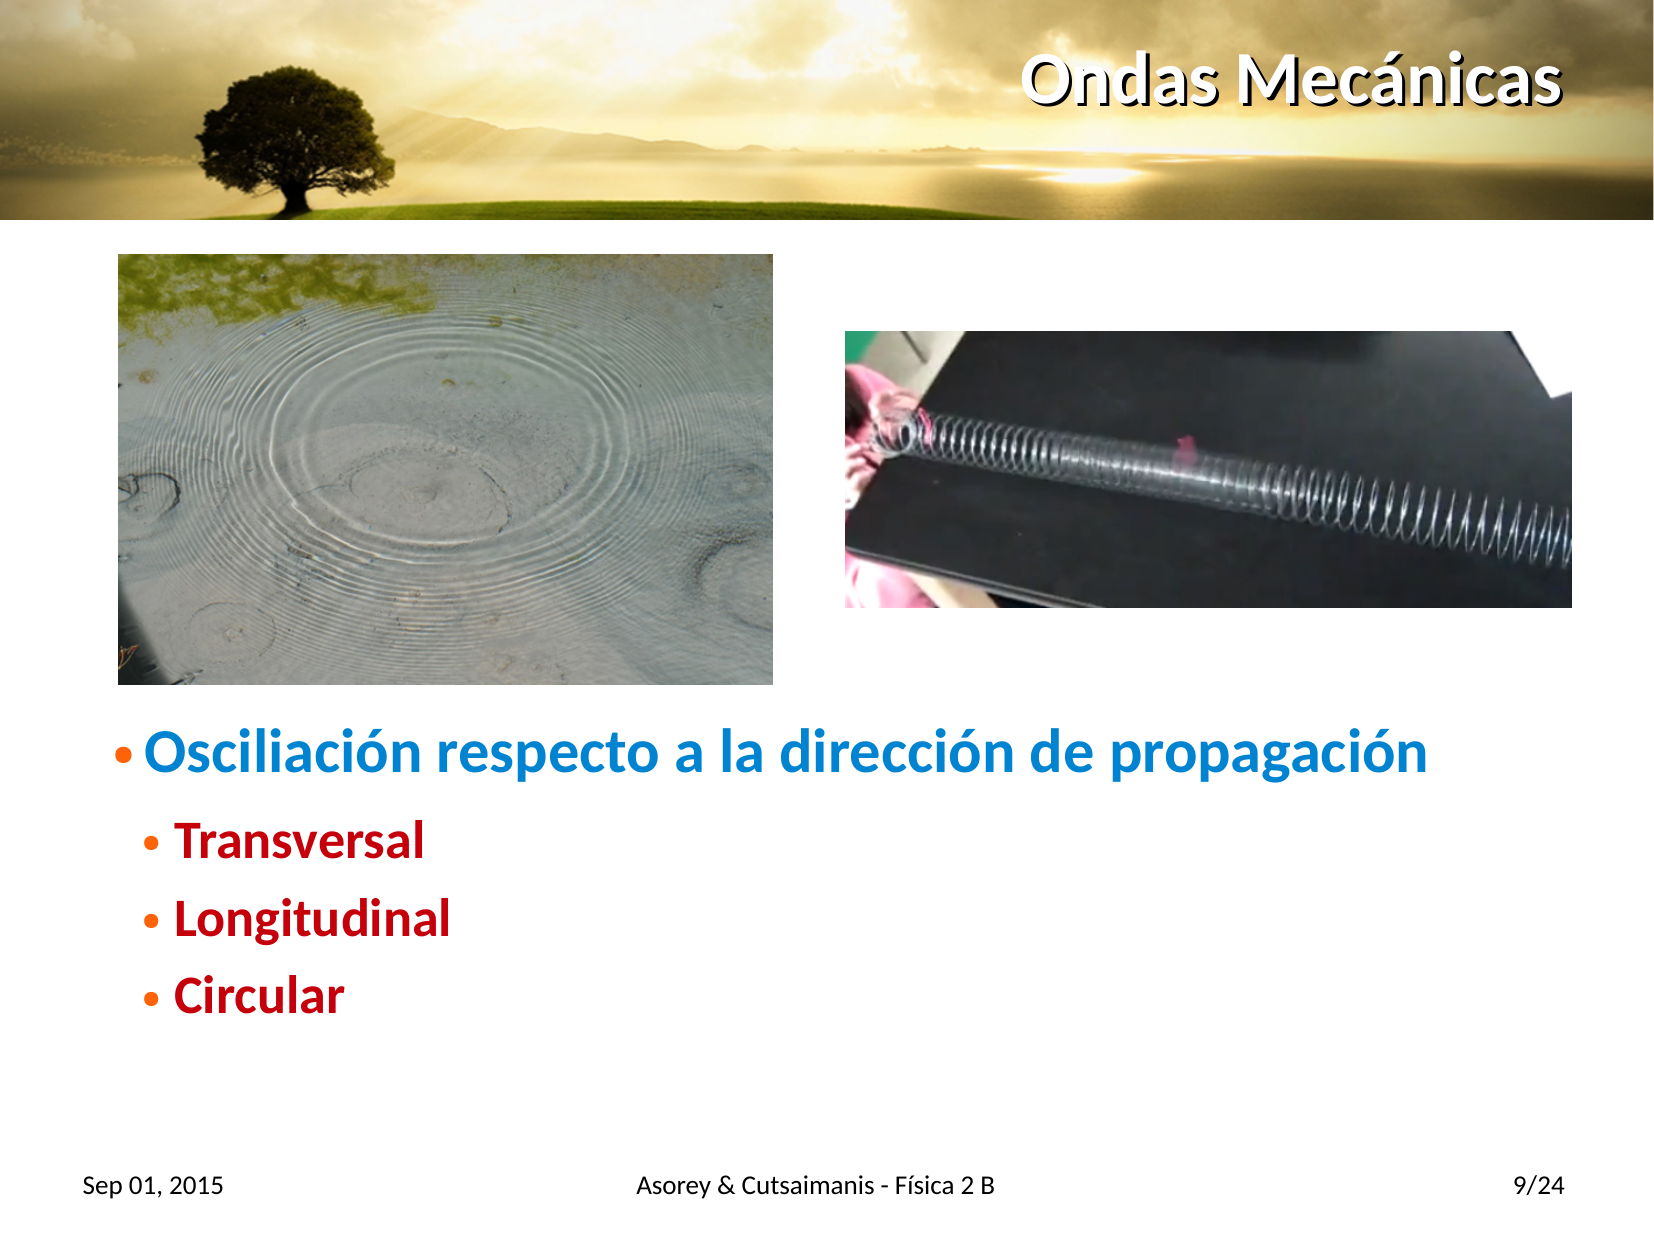

Ondas Mecánicas
# Osciliación respecto a la dirección de propagación
Transversal
Longitudinal
Circular
Sep 01, 2015
Asorey & Cutsaimanis - Física 2 B
9